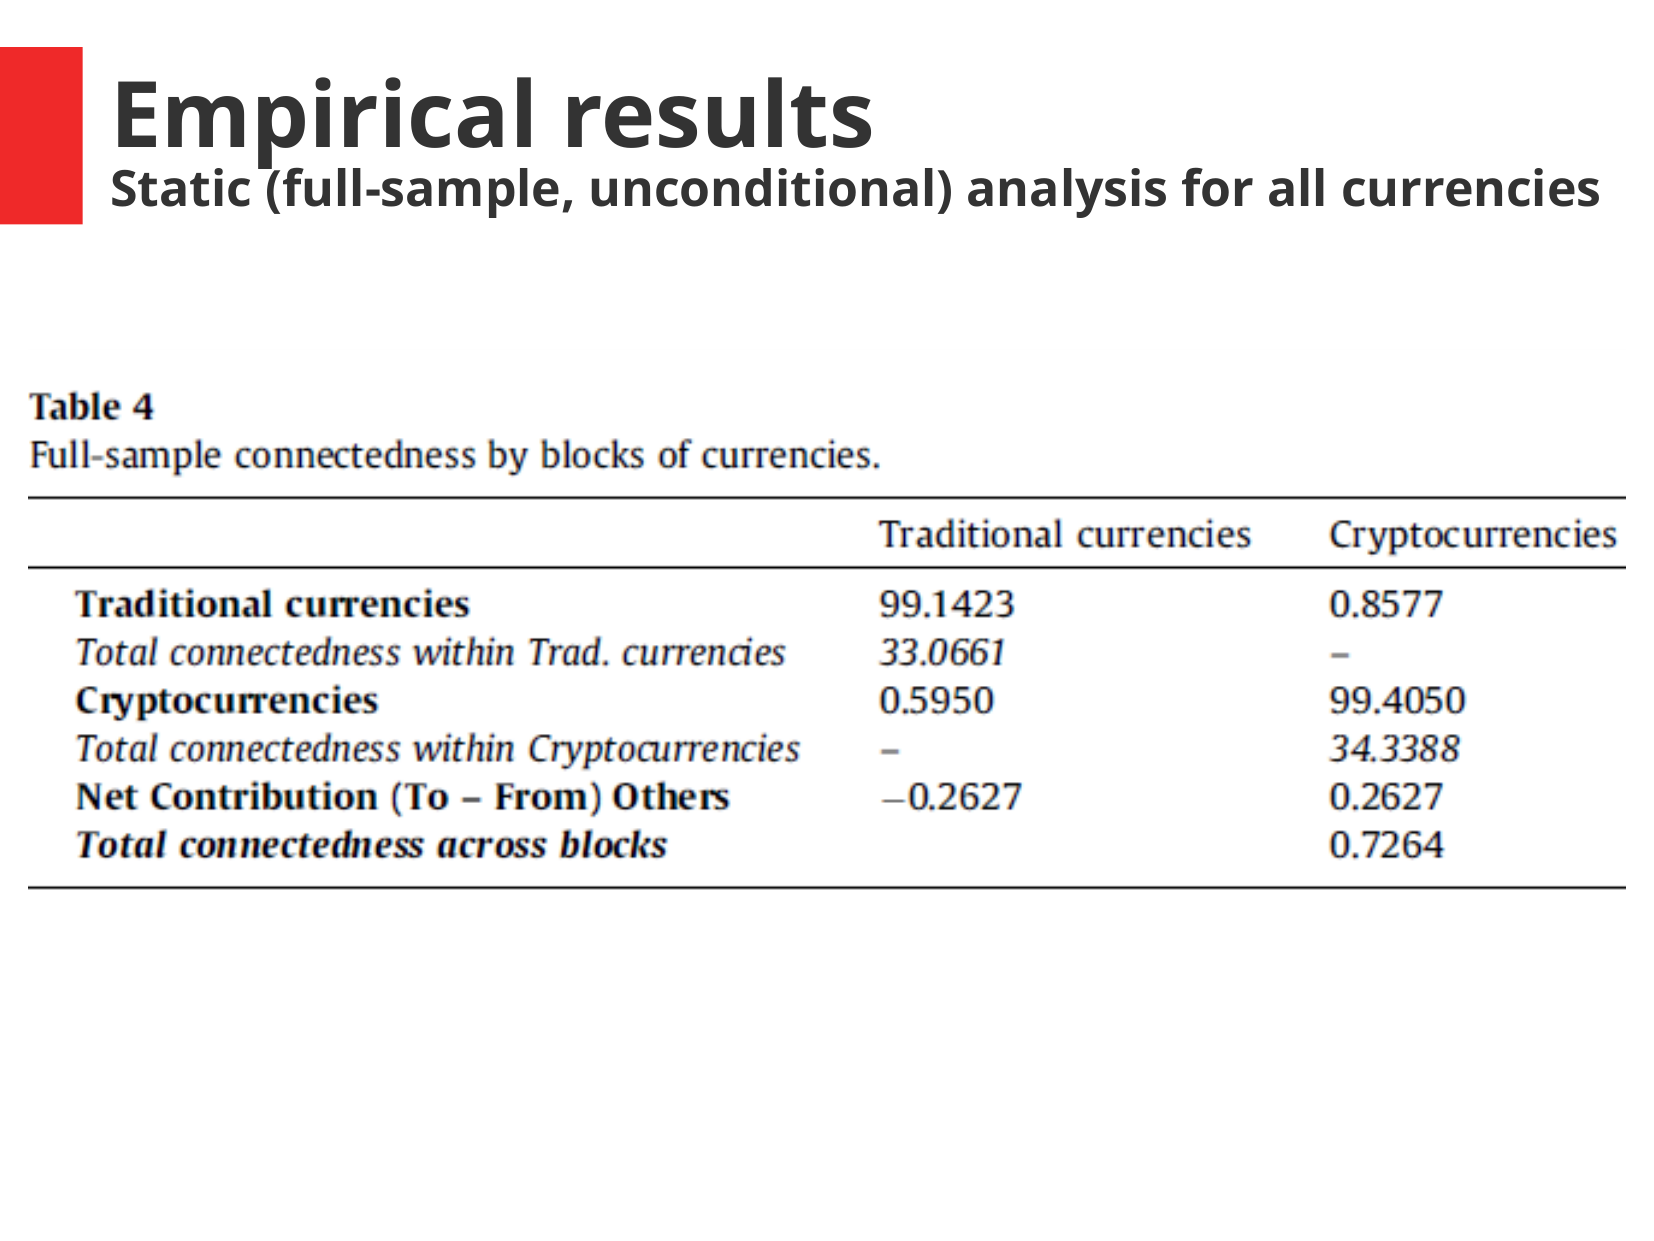

Empirical results
Static (full-sample, unconditional) analysis for all currencies